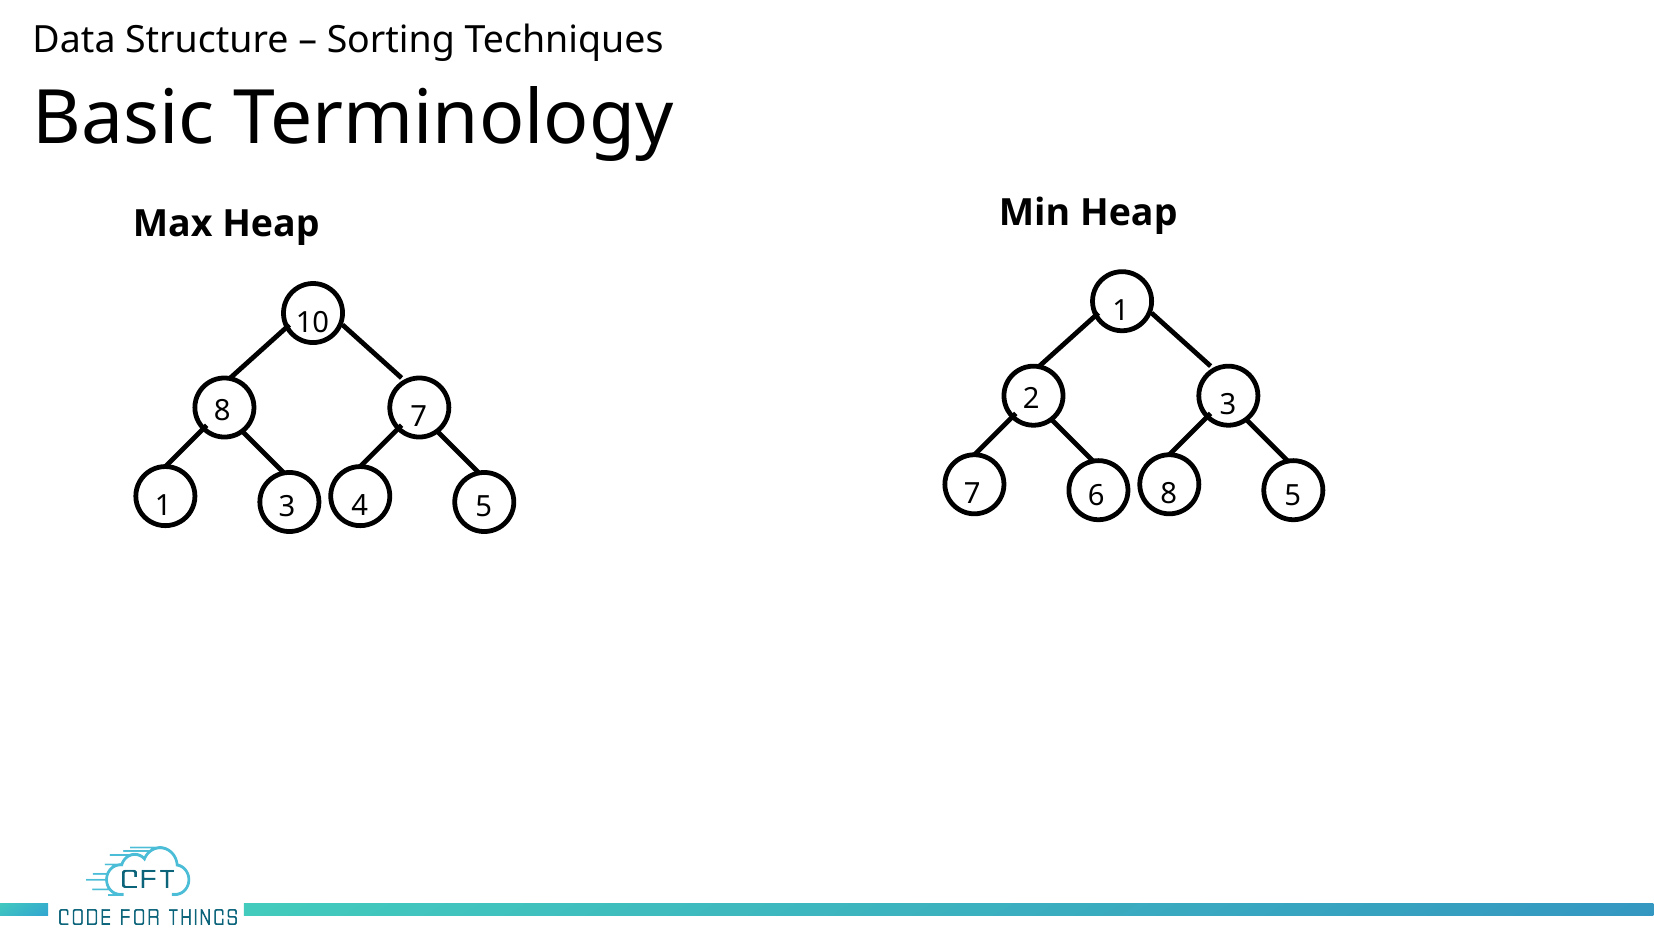

# Data Structure – Sorting Techniques Basic Terminology
 Min Heap
Max Heap
 1
2
3
7
8
6
5
10
8
7
1
4
3
5